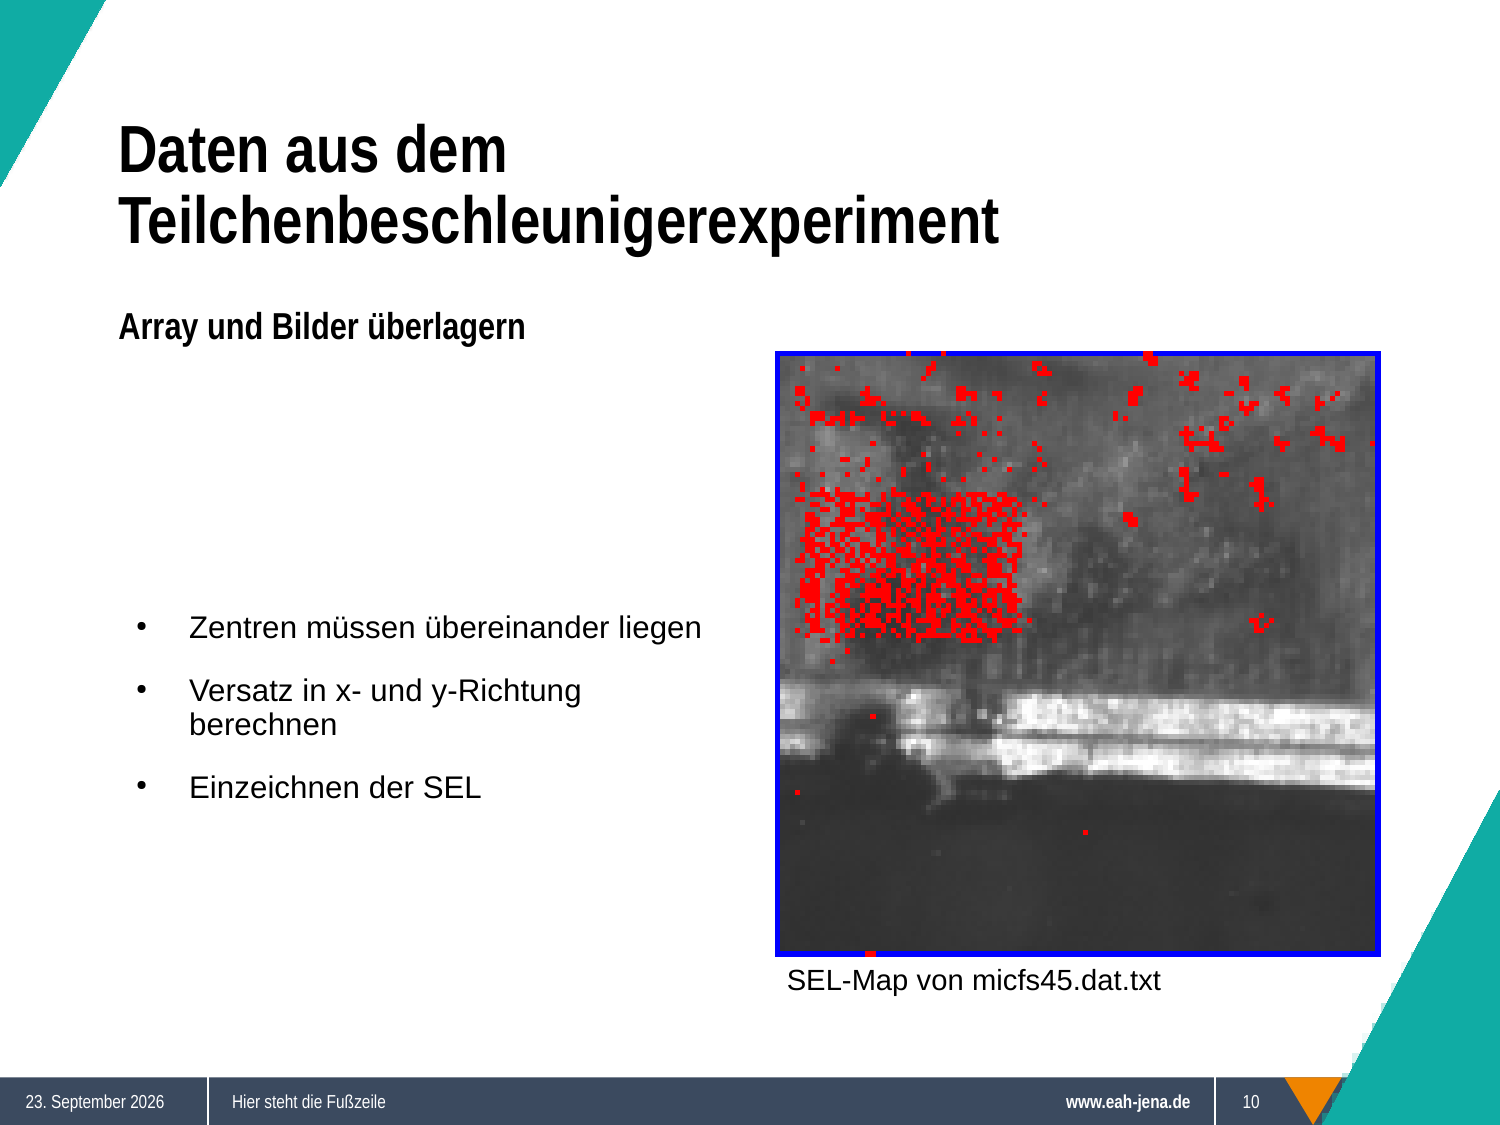

Daten aus dem Teilchenbeschleunigerexperiment
# Array und Bilder überlagern
Zentren müssen übereinander liegen
Versatz in x- und y-Richtung berechnen
Einzeichnen der SEL
SEL-Map von micfs45.dat.txt
Hier steht die Fußzeile
10